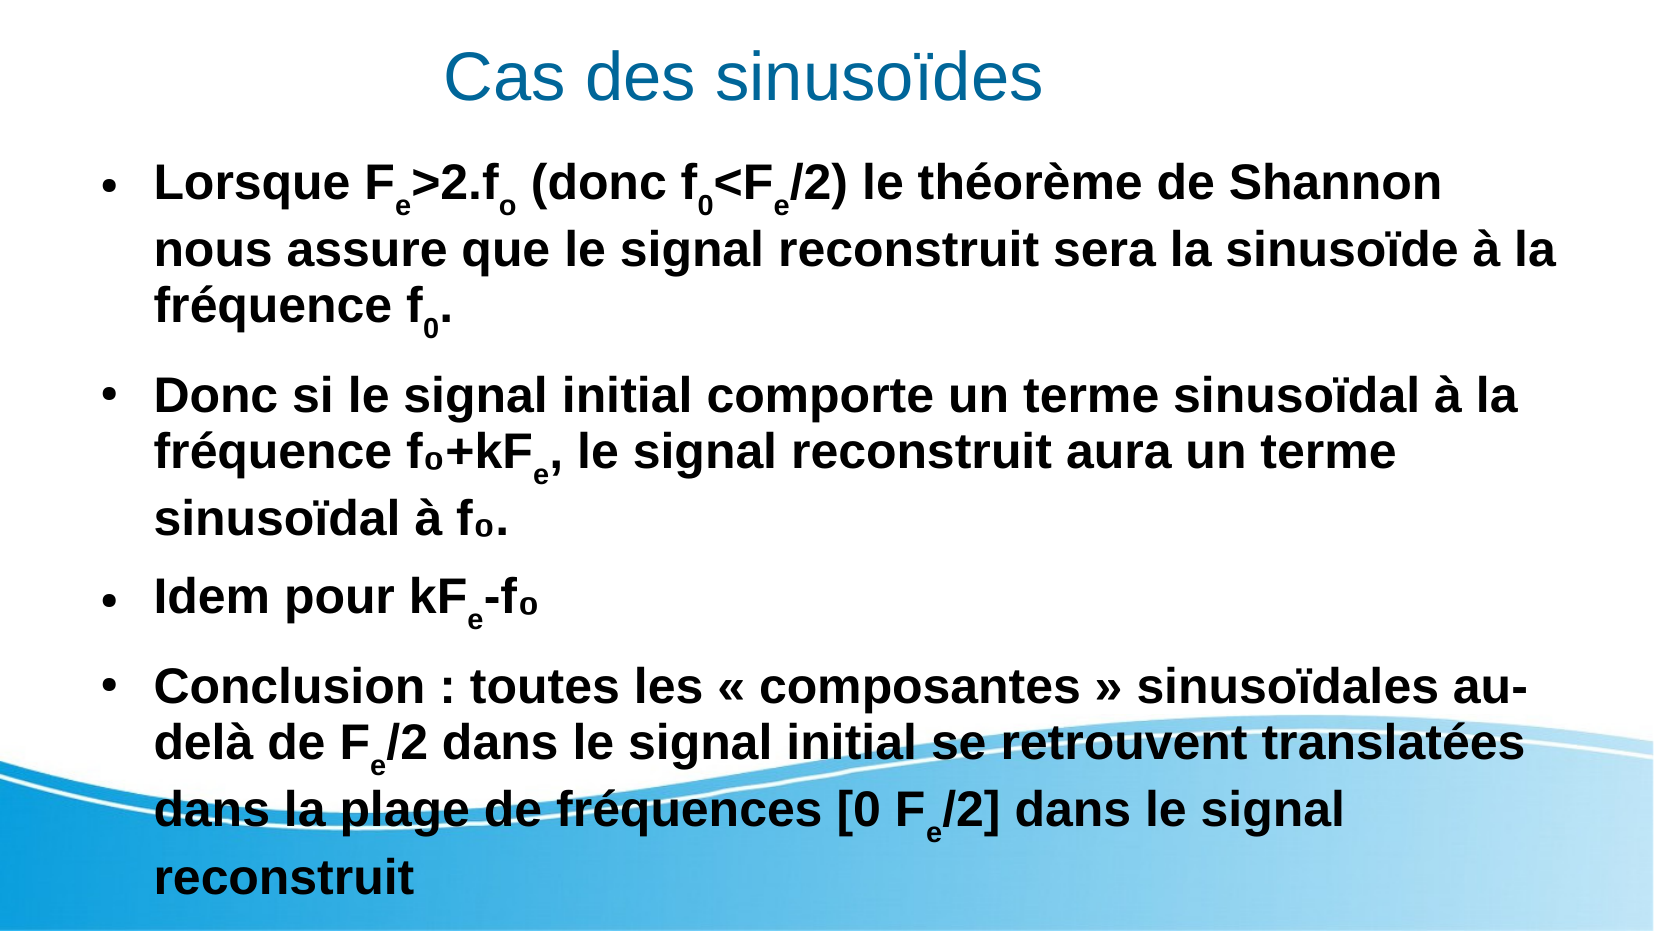

# Cas des sinusoïdes
Lorsque Fe>2.fo (donc f0<Fe/2) le théorème de Shannon nous assure que le signal reconstruit sera la sinusoïde à la fréquence f0.
Donc si le signal initial comporte un terme sinusoïdal à la fréquence f₀+kFe, le signal reconstruit aura un terme sinusoïdal à f₀.
Idem pour kFe-f₀
Conclusion : toutes les « composantes » sinusoïdales au-delà de Fe/2 dans le signal initial se retrouvent translatées dans la plage de fréquences [0 Fe/2] dans le signal reconstruit